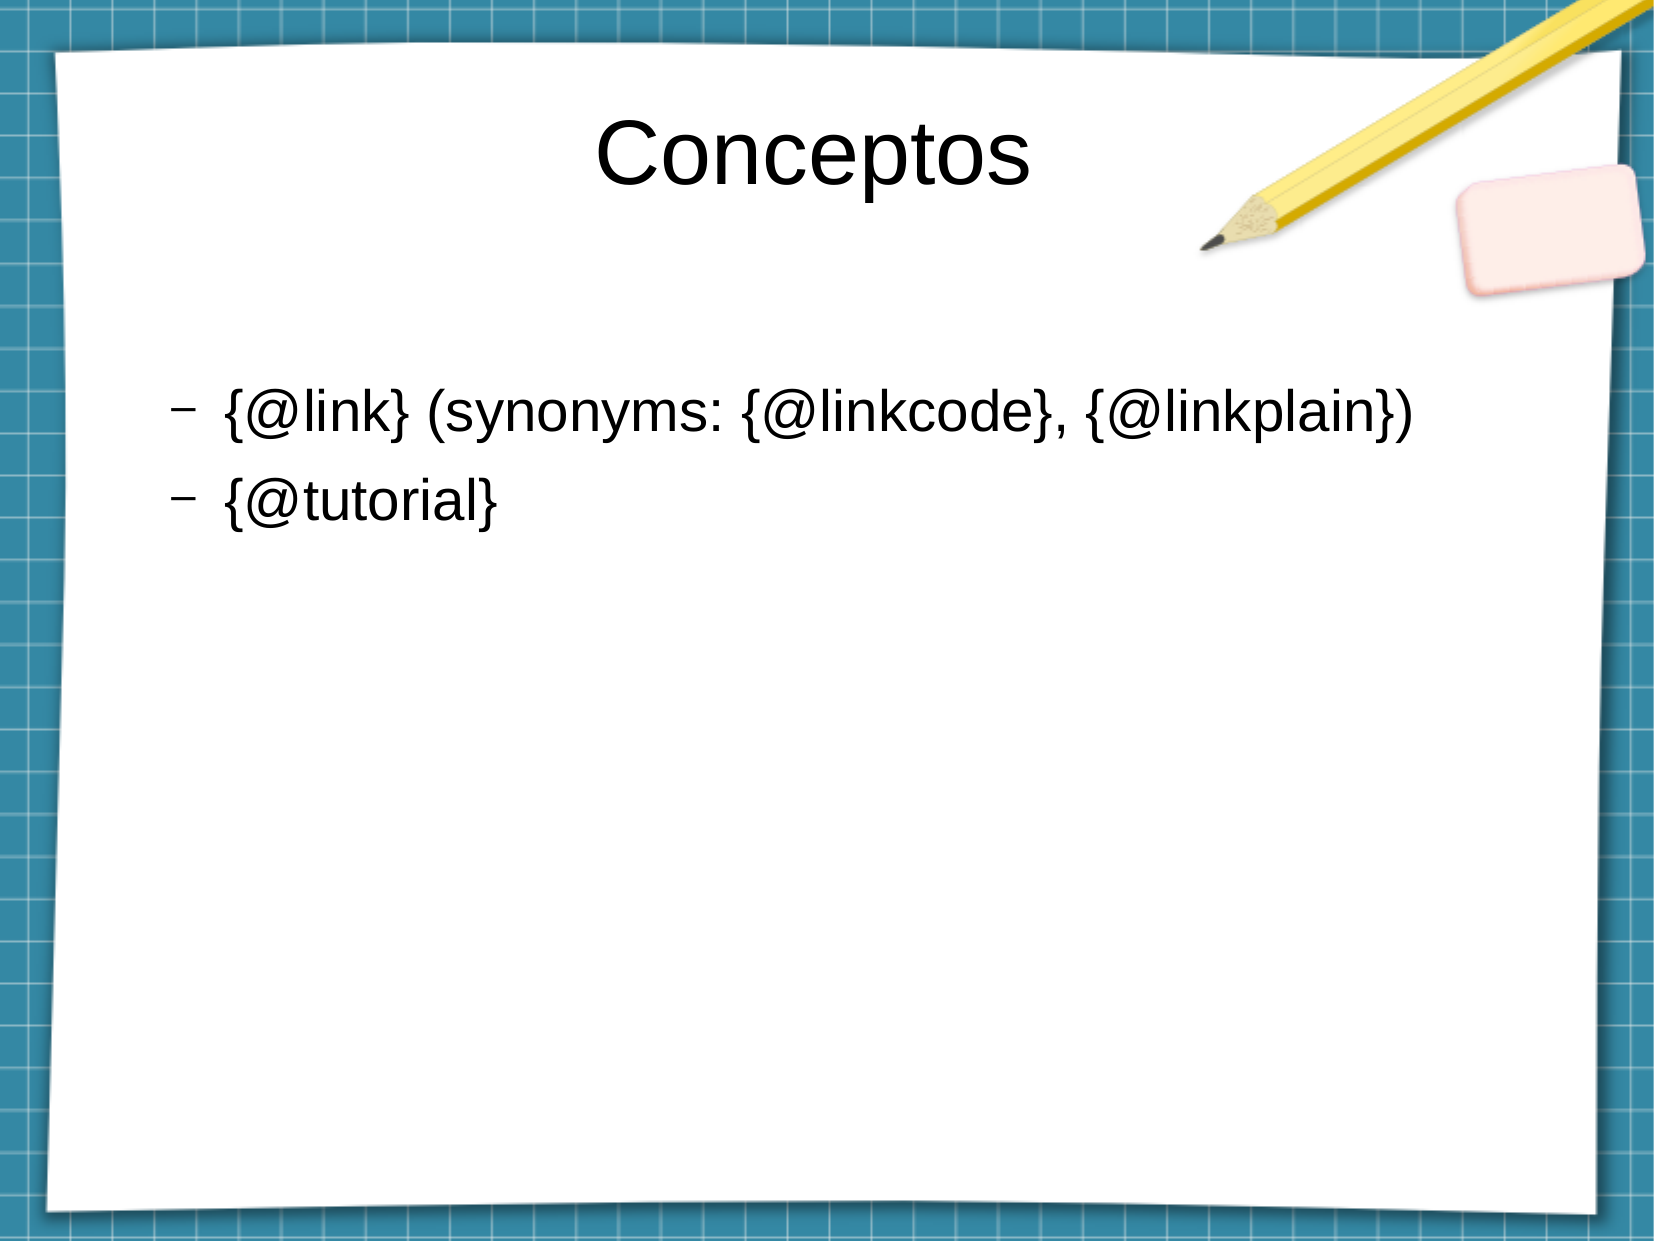

# Conceptos
{@link} (synonyms: {@linkcode}, {@linkplain})
{@tutorial}